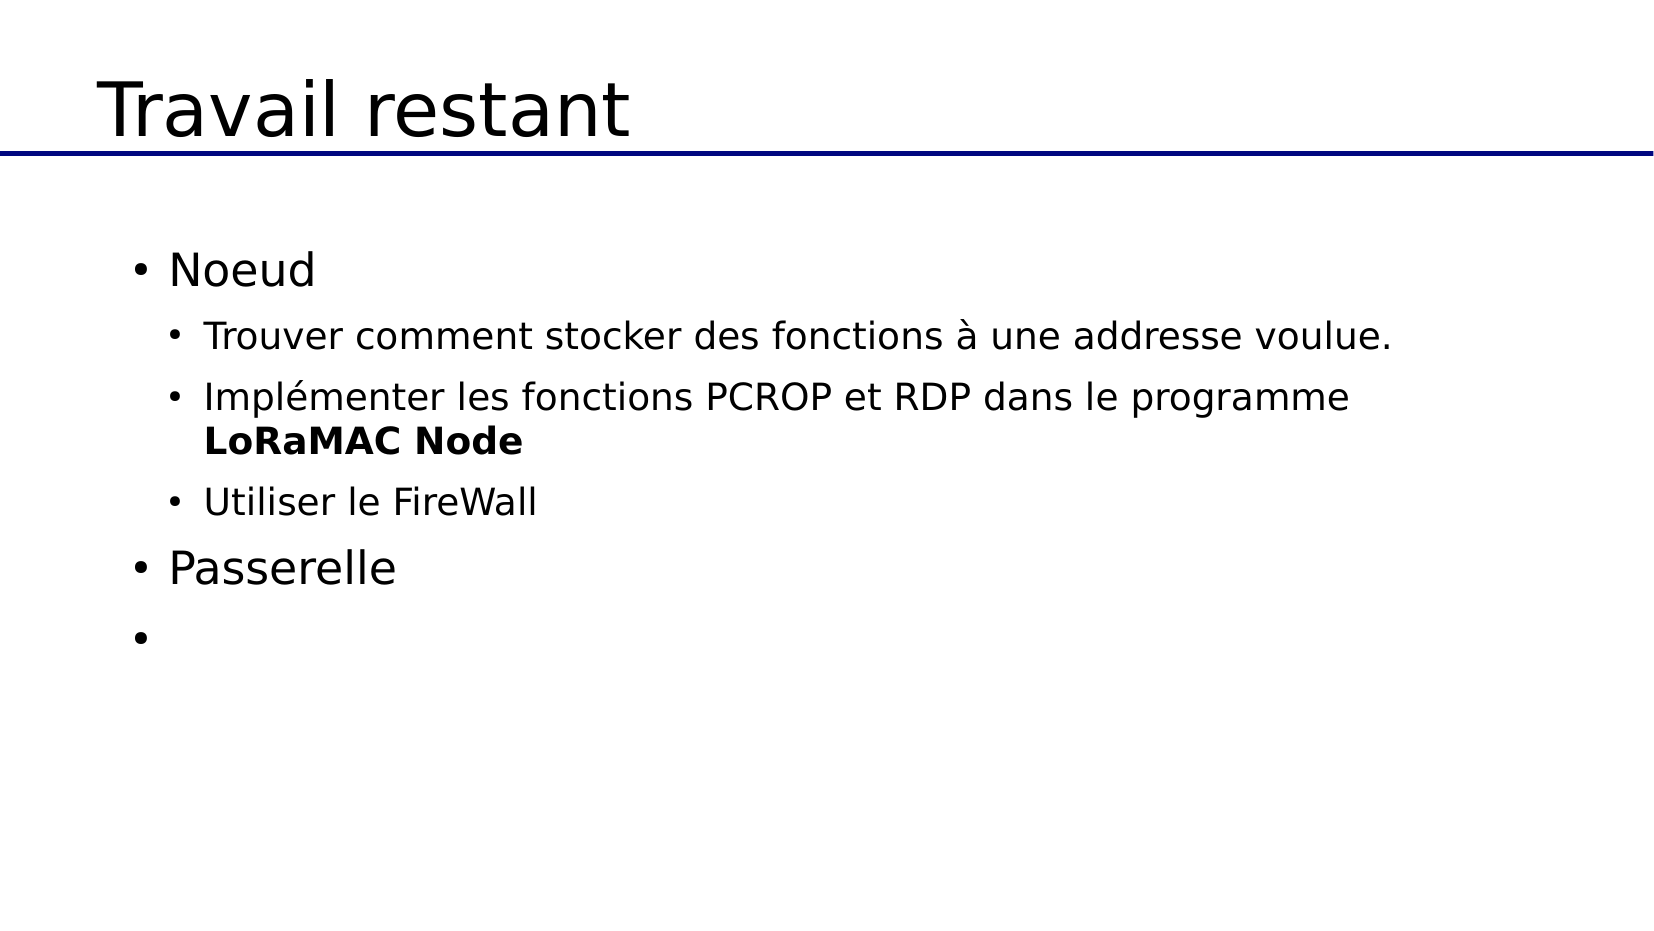

Travail restant
Noeud
Trouver comment stocker des fonctions à une addresse voulue.
Implémenter les fonctions PCROP et RDP dans le programme LoRaMAC Node
Utiliser le FireWall
Passerelle